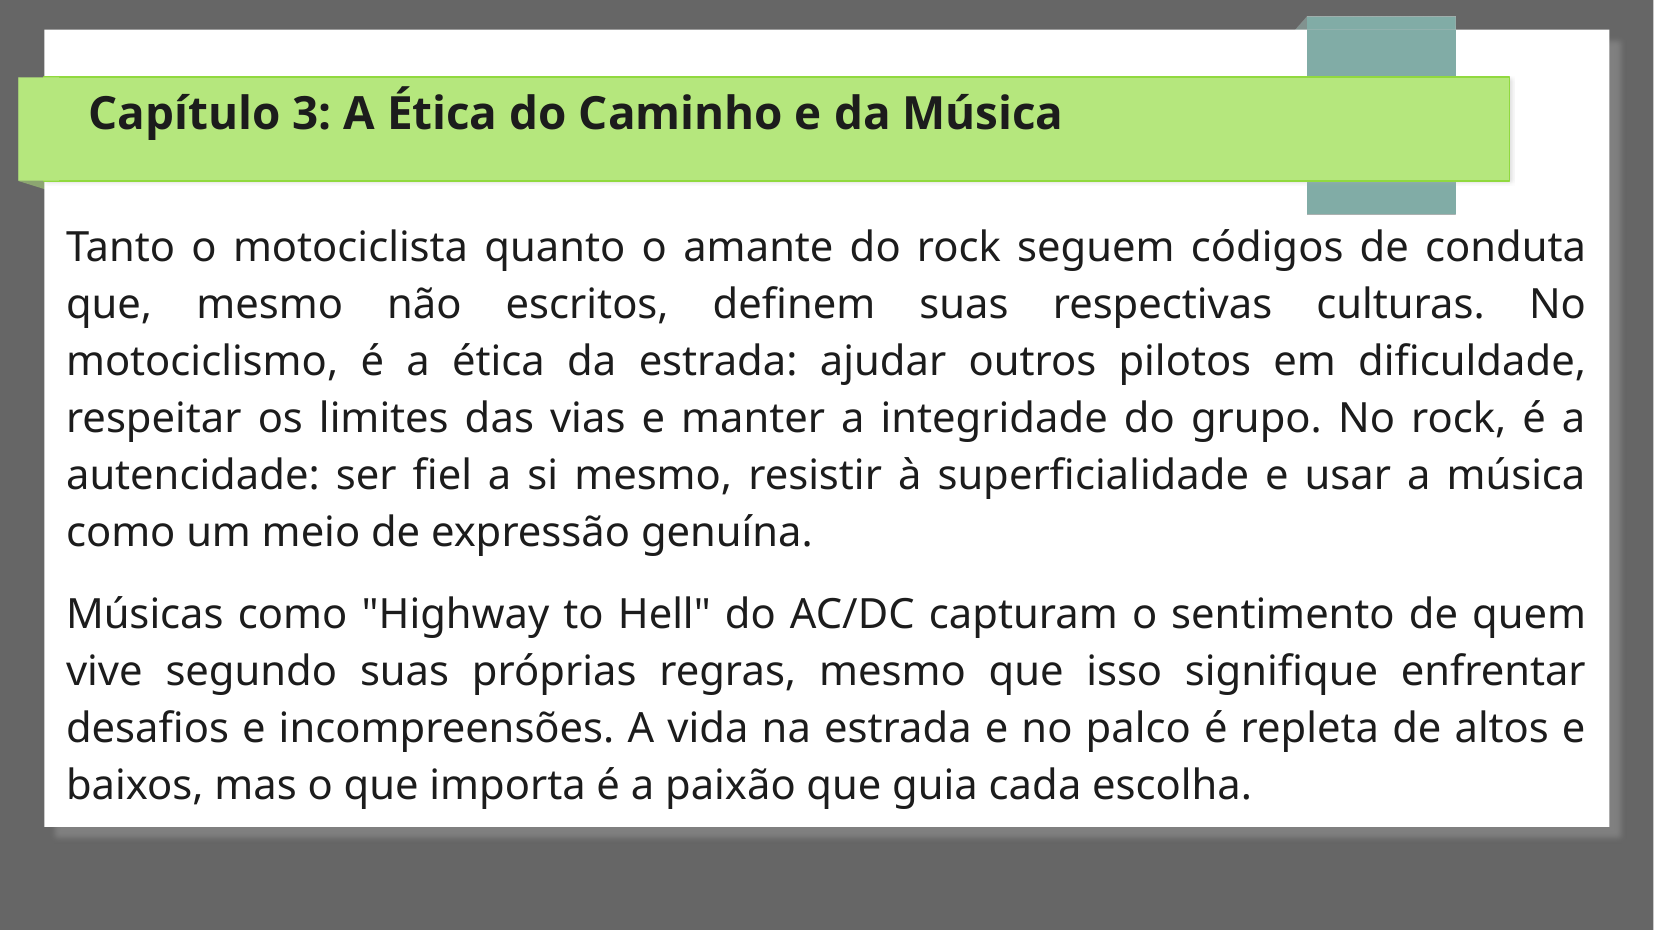

# Capítulo 3: A Ética do Caminho e da Música
Tanto o motociclista quanto o amante do rock seguem códigos de conduta que, mesmo não escritos, definem suas respectivas culturas. No motociclismo, é a ética da estrada: ajudar outros pilotos em dificuldade, respeitar os limites das vias e manter a integridade do grupo. No rock, é a autencidade: ser fiel a si mesmo, resistir à superficialidade e usar a música como um meio de expressão genuína.
Músicas como "Highway to Hell" do AC/DC capturam o sentimento de quem vive segundo suas próprias regras, mesmo que isso signifique enfrentar desafios e incompreensões. A vida na estrada e no palco é repleta de altos e baixos, mas o que importa é a paixão que guia cada escolha.